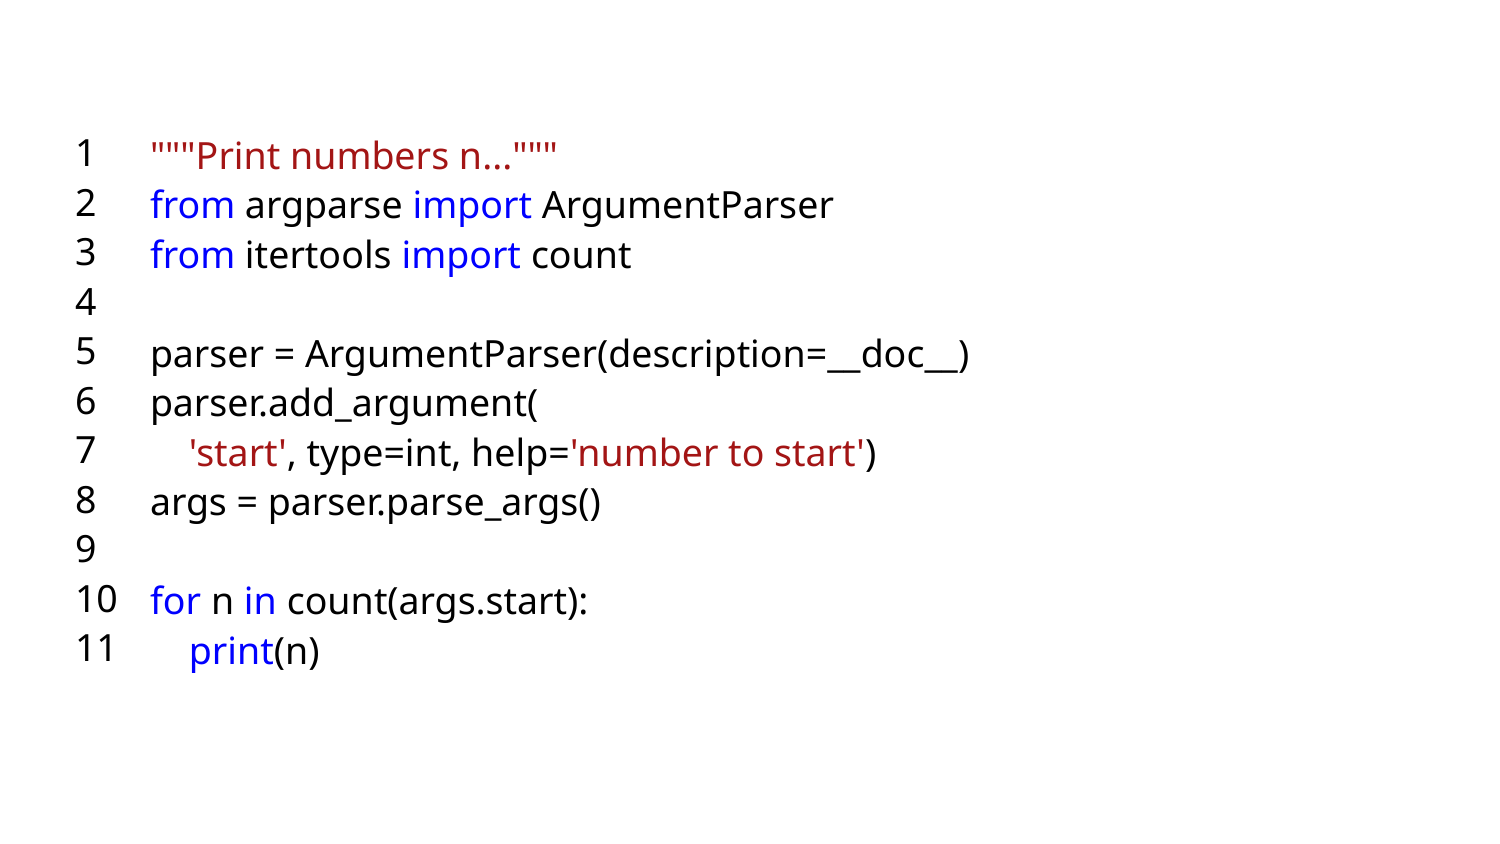

1
2
3
4
5
6
7
8
9
10
11
# """Print numbers n...""" from argparse import ArgumentParser from itertools import count parser = ArgumentParser(description=__doc__) parser.add_argument( 'start', type=int, help='number to start') args = parser.parse_args() for n in count(args.start): print(n)